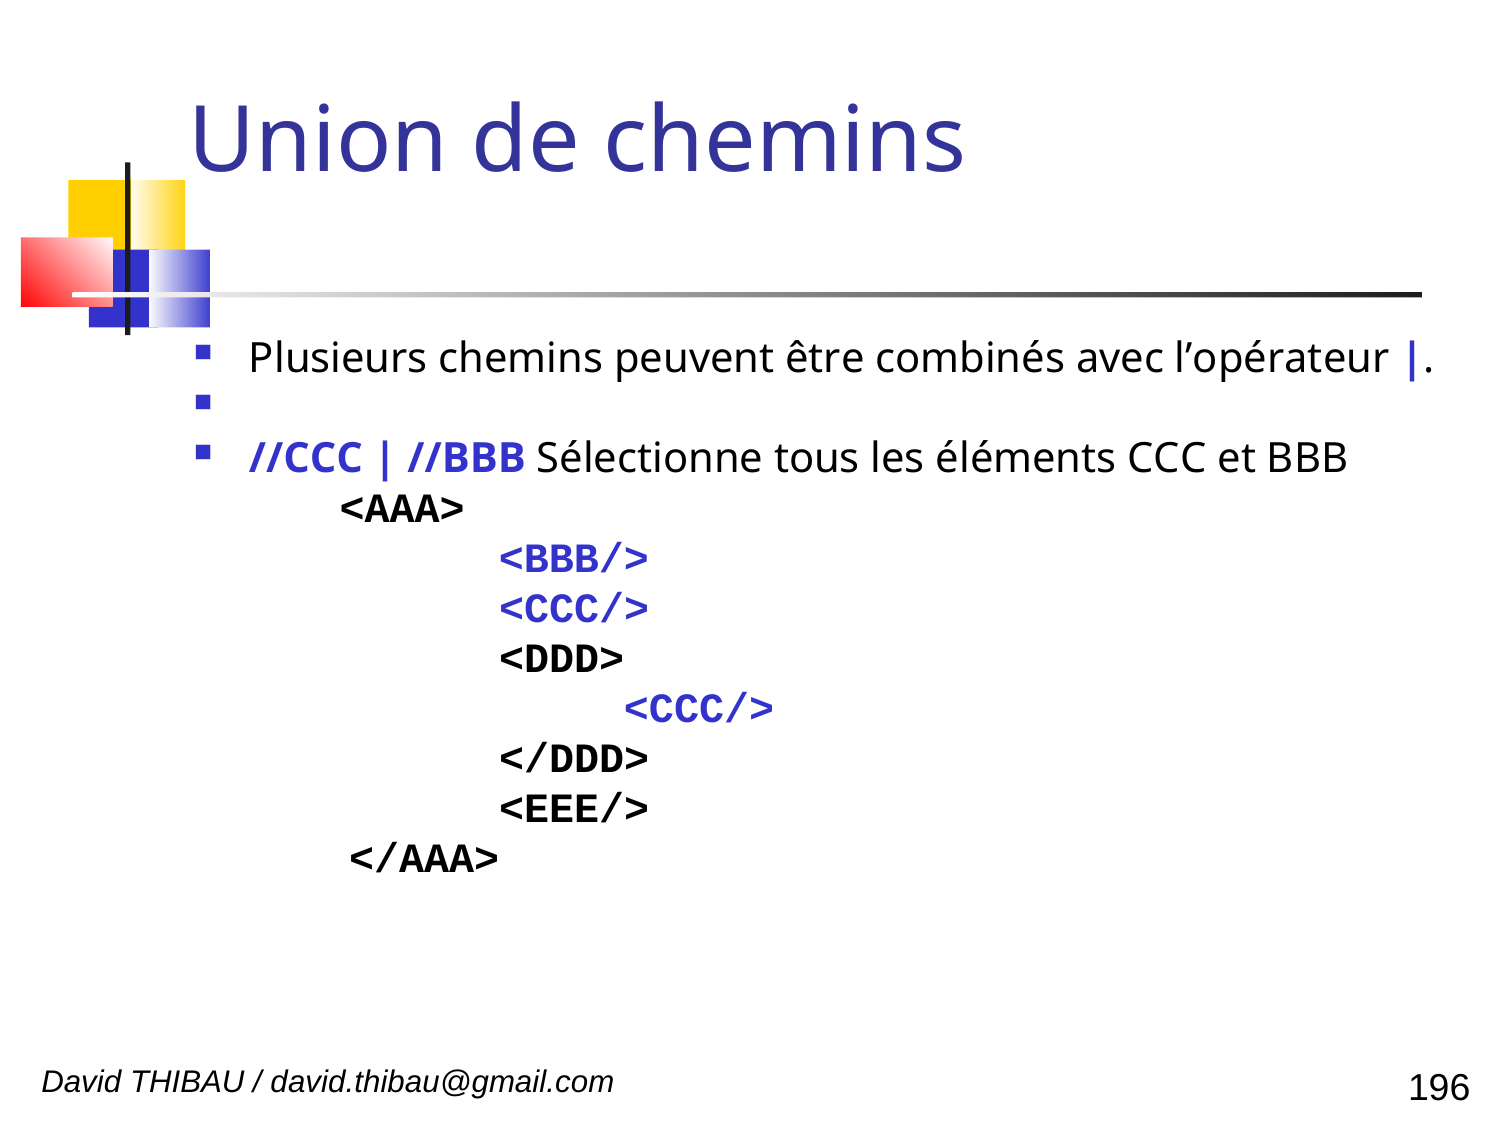

# Union de chemins
Plusieurs chemins peuvent être combinés avec l’opérateur |.
//CCC | //BBB Sélectionne tous les éléments CCC et BBB
     	<AAA>
          <BBB/>
          <CCC/>
          <DDD>
               <CCC/>
          </DDD>
          <EEE/>
    </AAA>